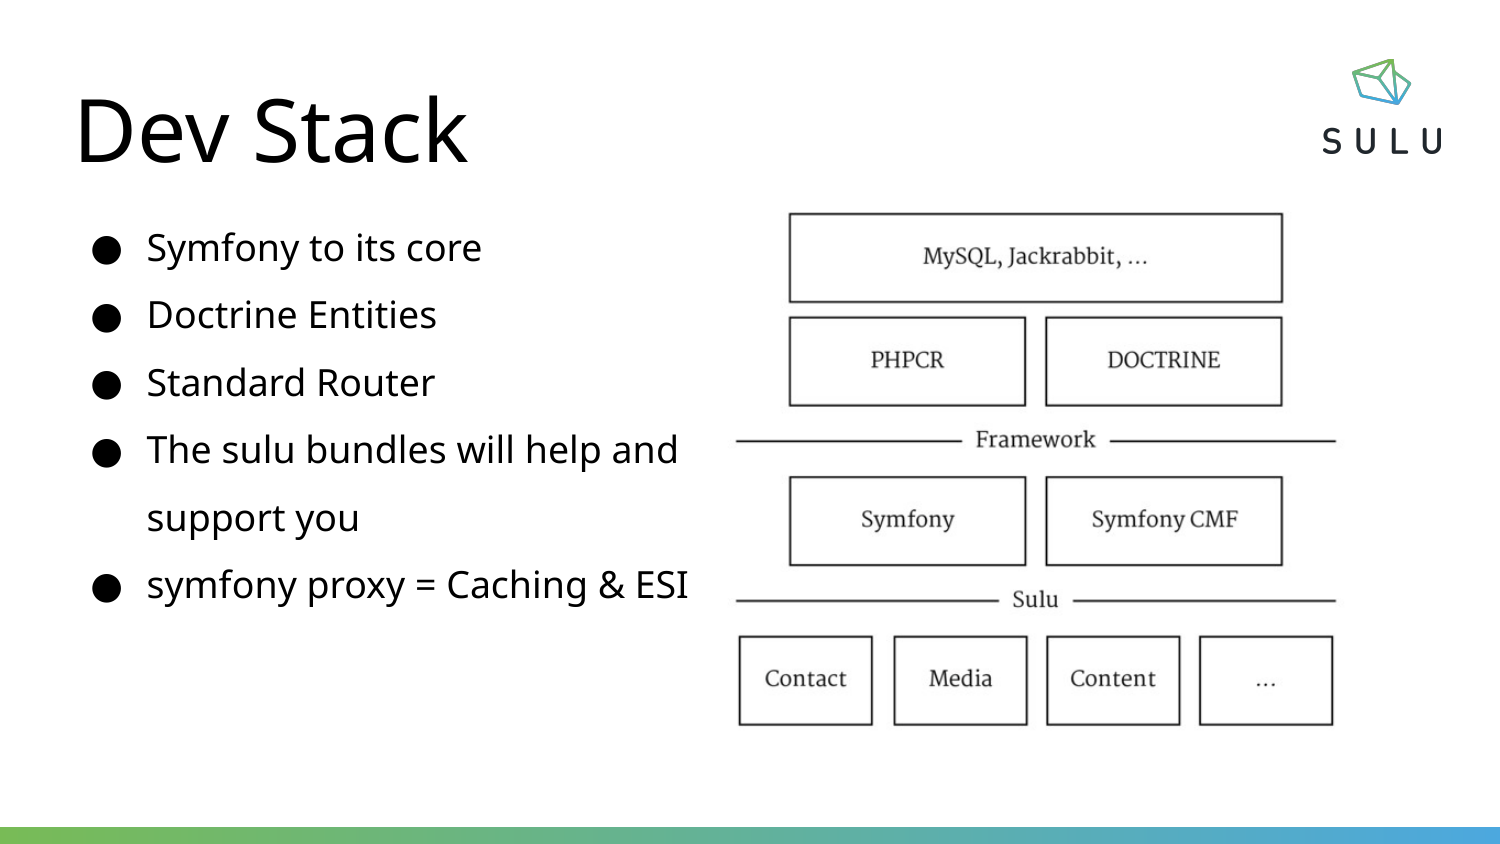

# Dev Stack
Symfony to its core
Doctrine Entities
Standard Router
The sulu bundles will help and support you
symfony proxy = Caching & ESI